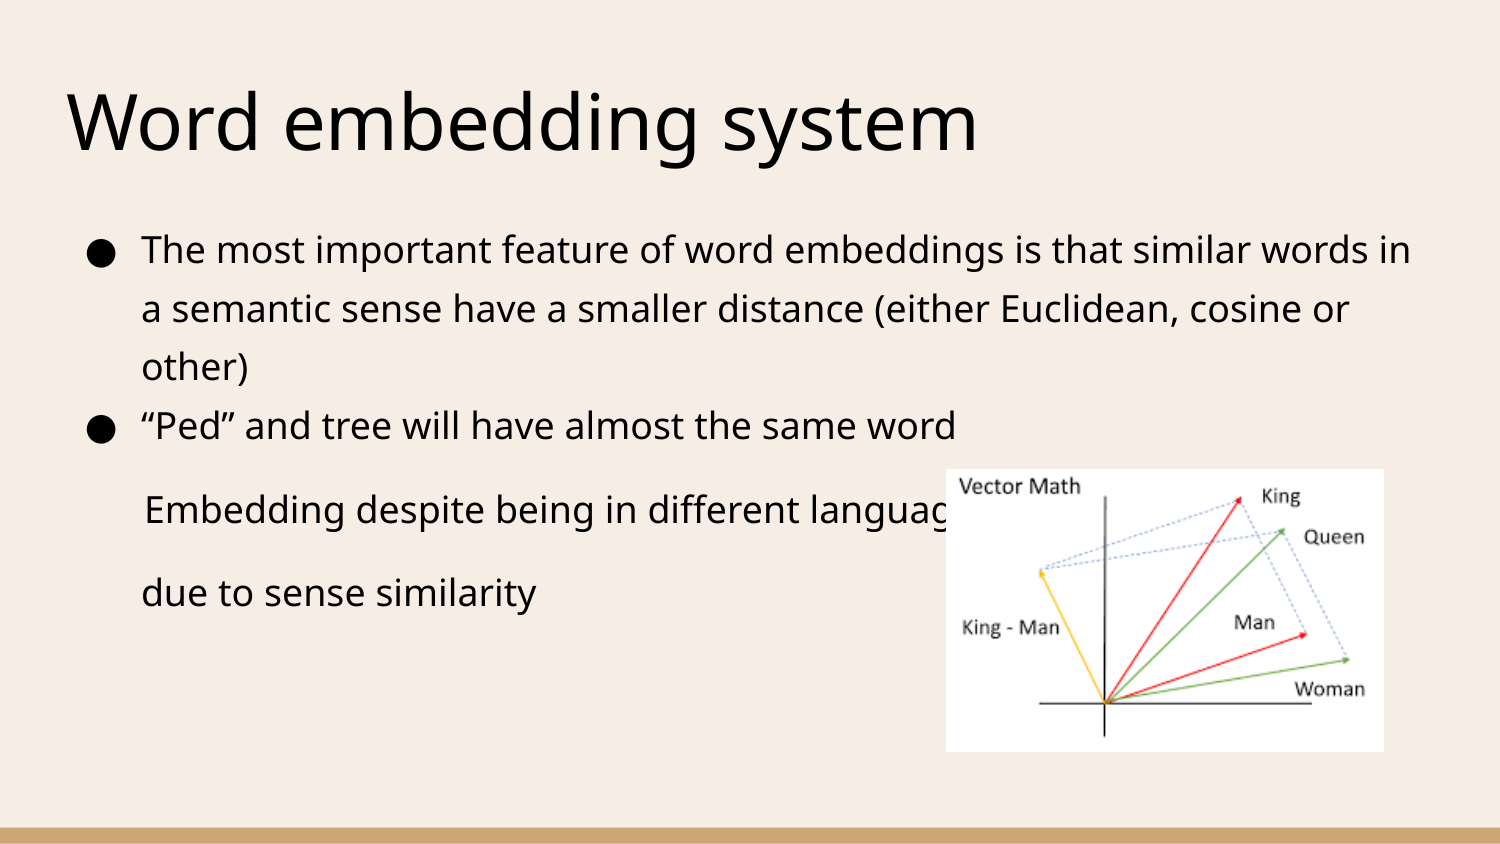

# Word embedding system
The most important feature of word embeddings is that similar words in a semantic sense have a smaller distance (either Euclidean, cosine or other)
“Ped” and tree will have almost the same word
 Embedding despite being in different languages
due to sense similarity